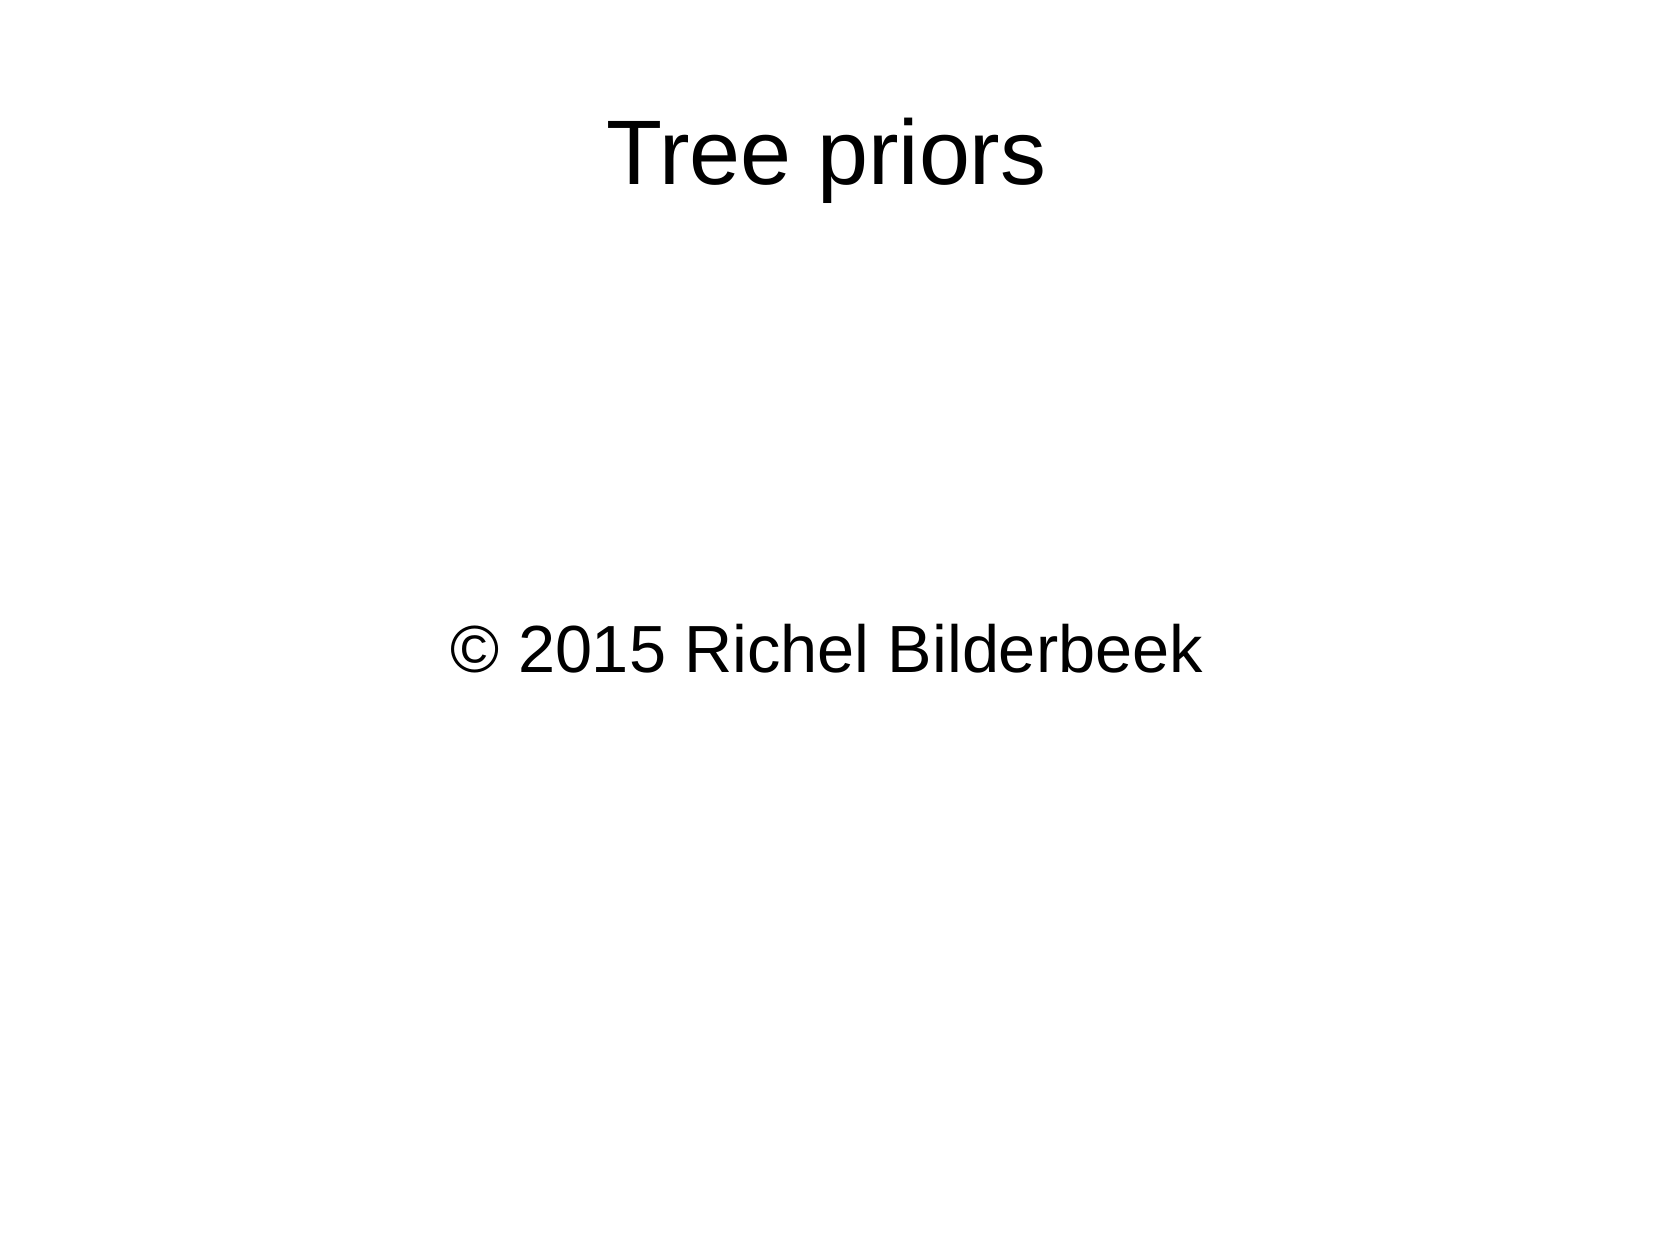

# Tree priors
© 2015 Richel Bilderbeek